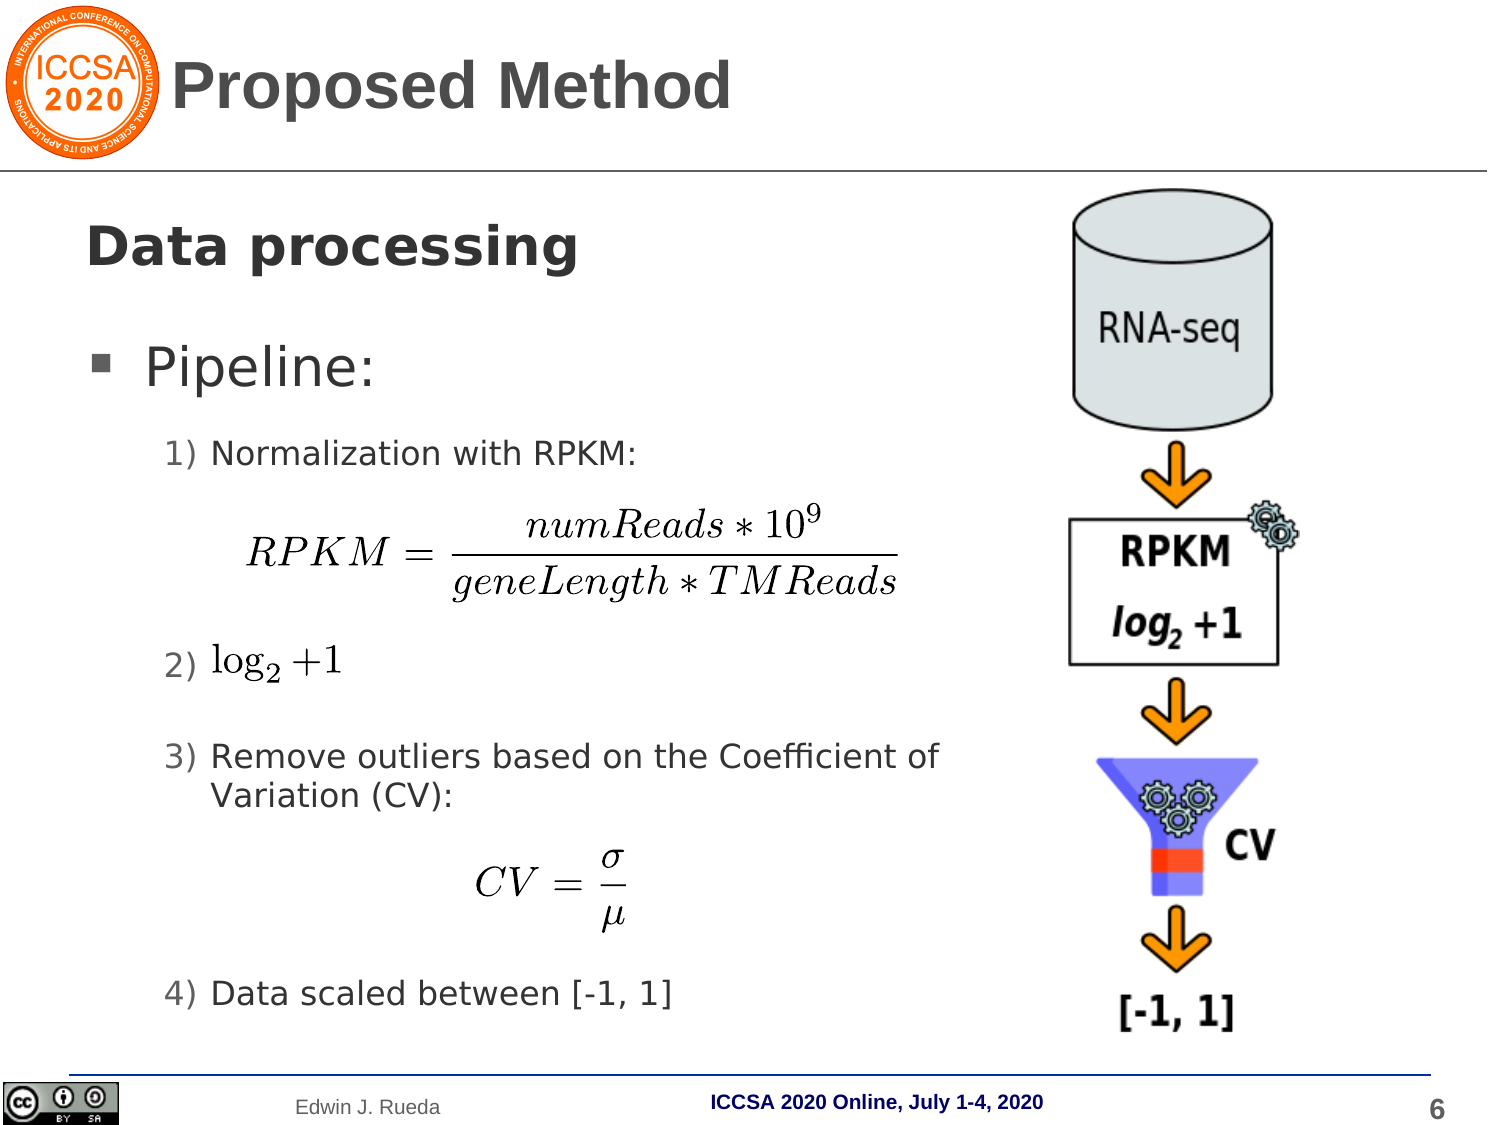

Proposed Method
Data processing
# Pipeline:
Normalization with RPKM:
Remove outliers based on the Coefficient of Variation (CV):
Data scaled between [-1, 1]